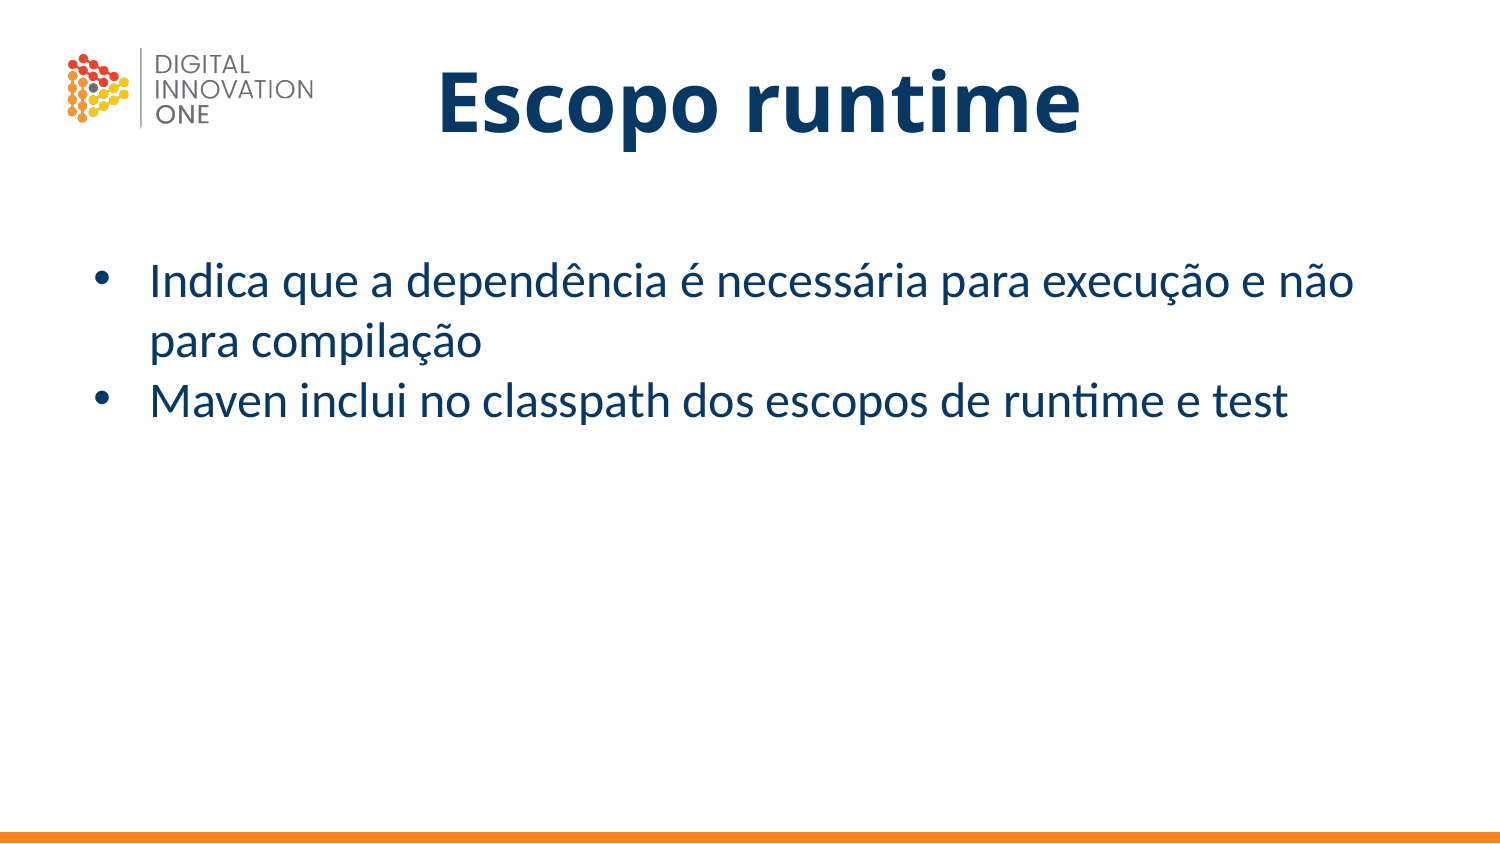

Escopo runtime
Indica que a dependência é necessária para execução e não para compilação
Maven inclui no classpath dos escopos de runtime e test